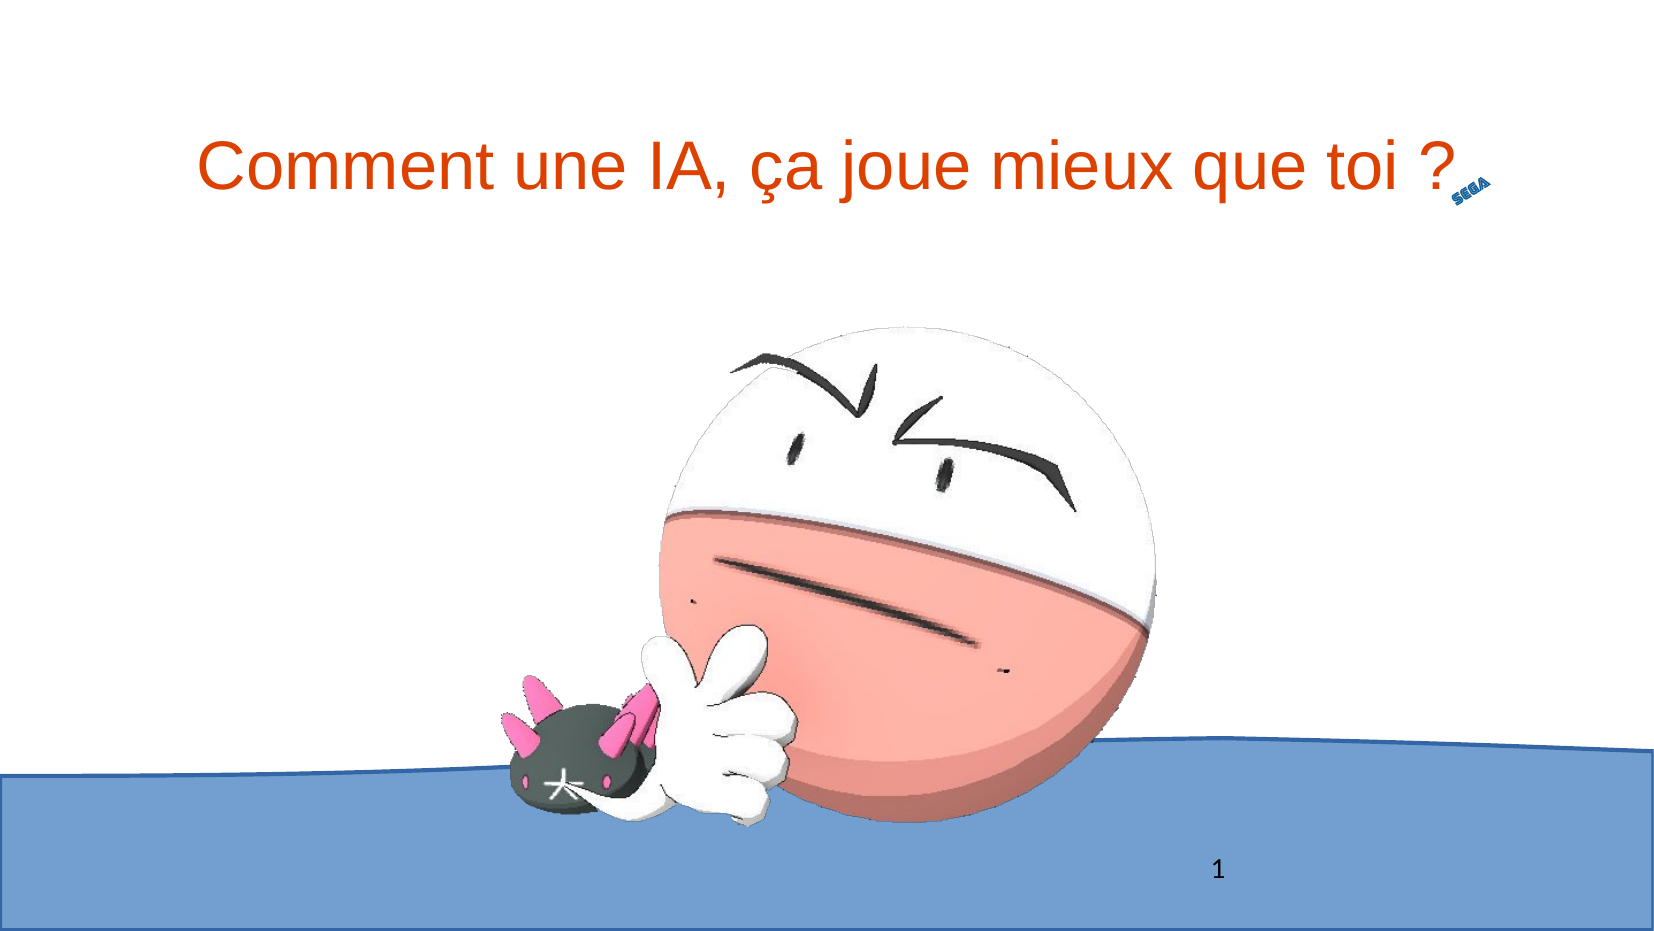

# Comment une IA, ça joue mieux que toi ?